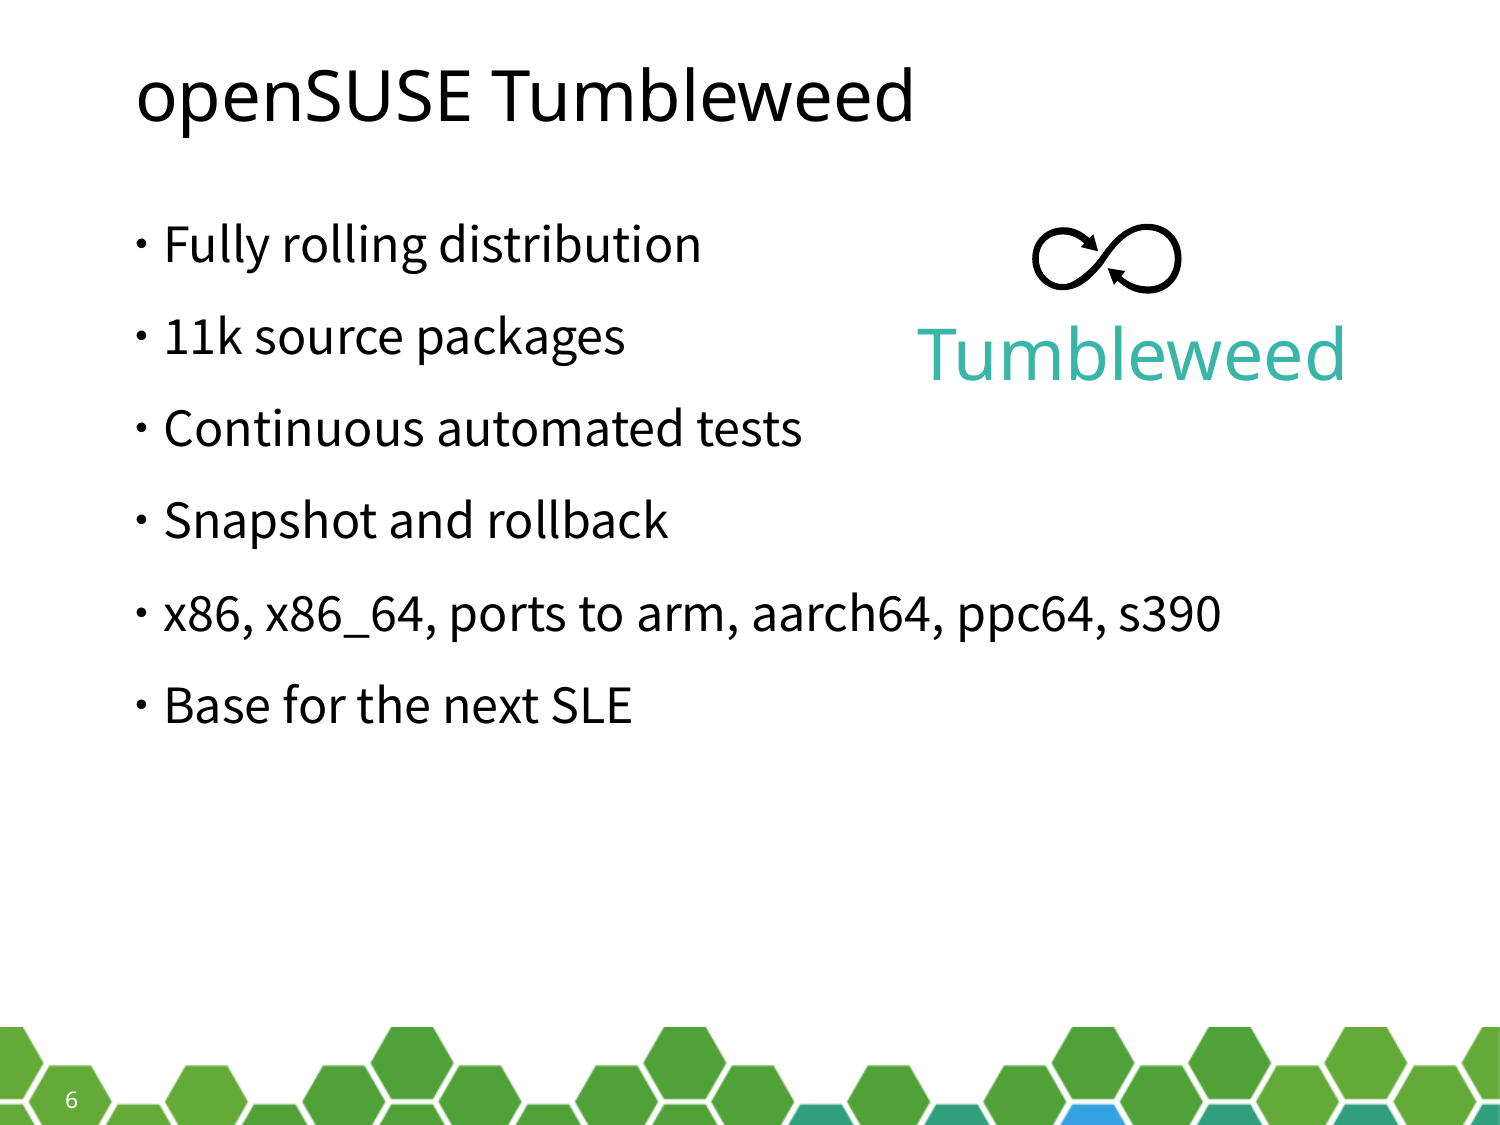

# openSUSE Tumbleweed
Fully rolling distribution
11k source packages
Continuous automated tests
Snapshot and rollback
x86, x86_64, ports to arm, aarch64, ppc64, s390
Base for the next SLE